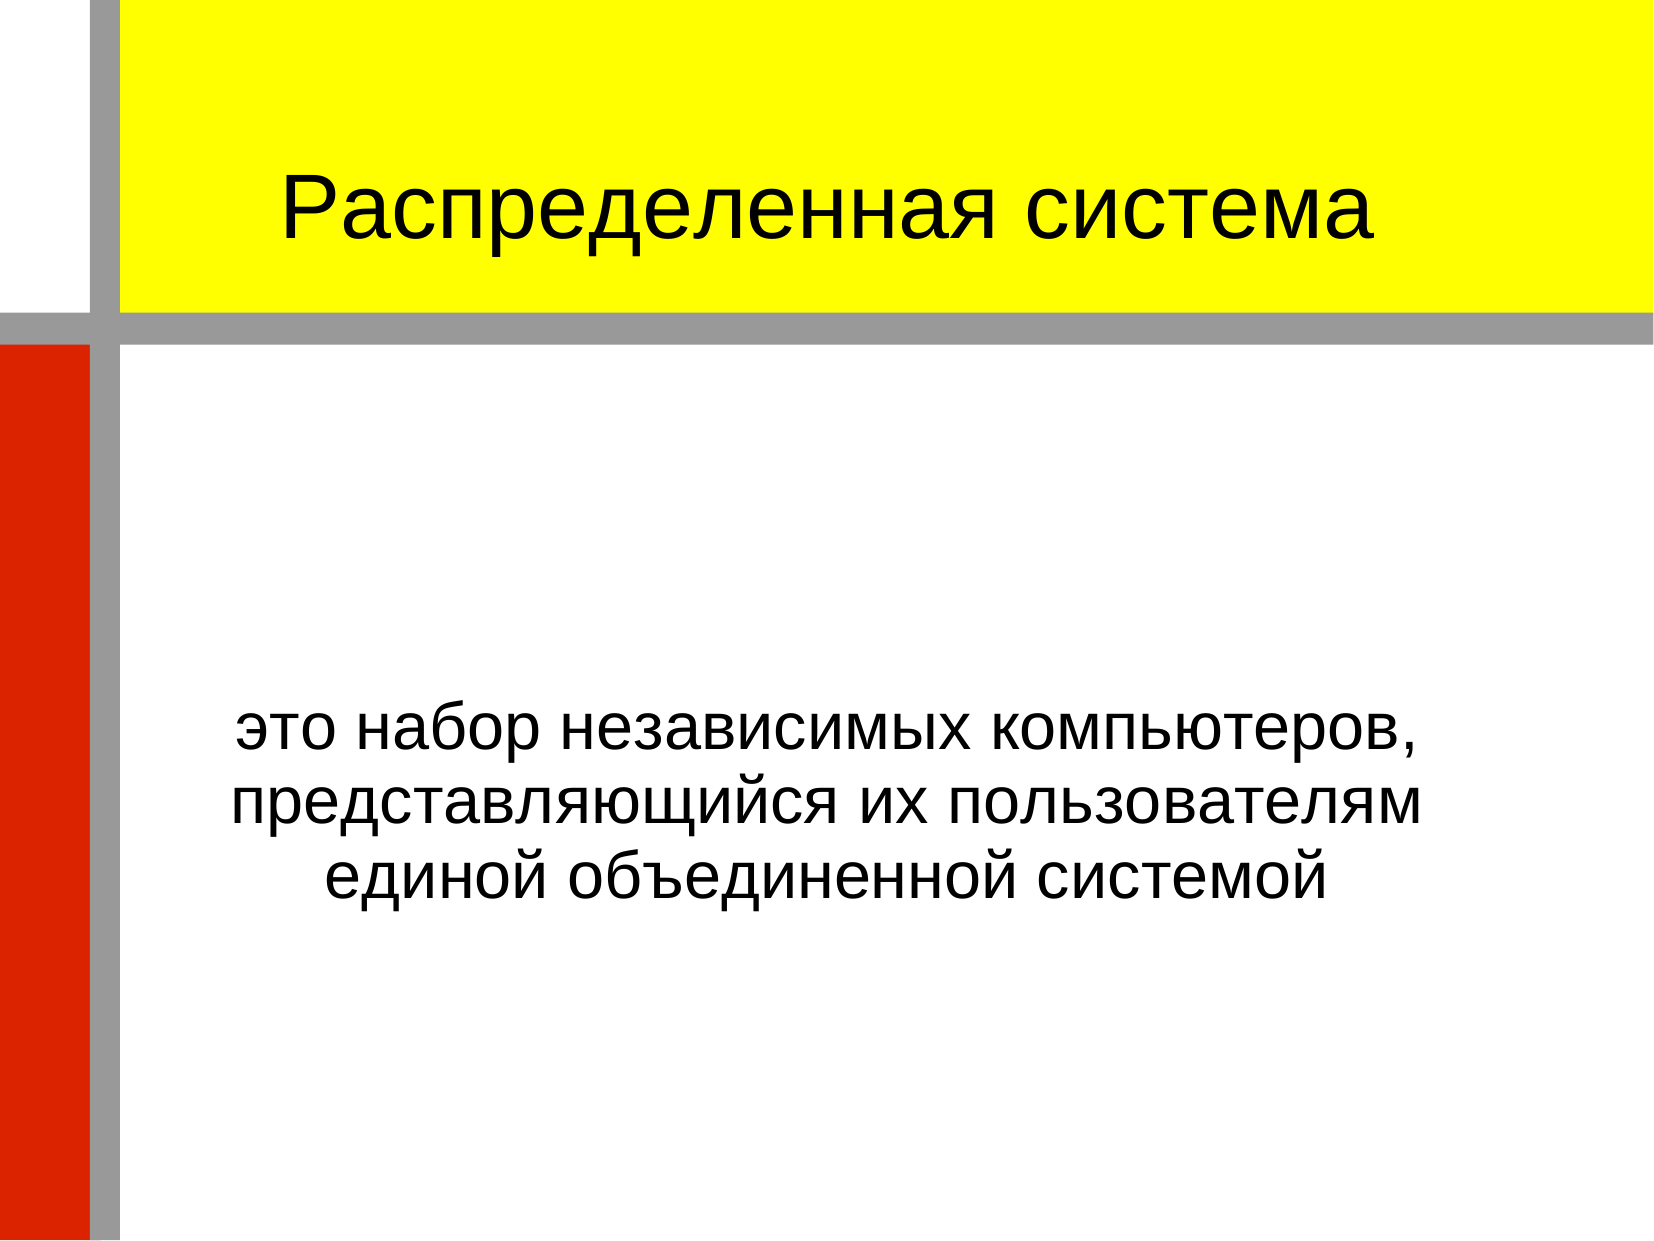

# Распределенная система
это набор независимых компьютеров, представляющийся их пользователям единой объединенной системой